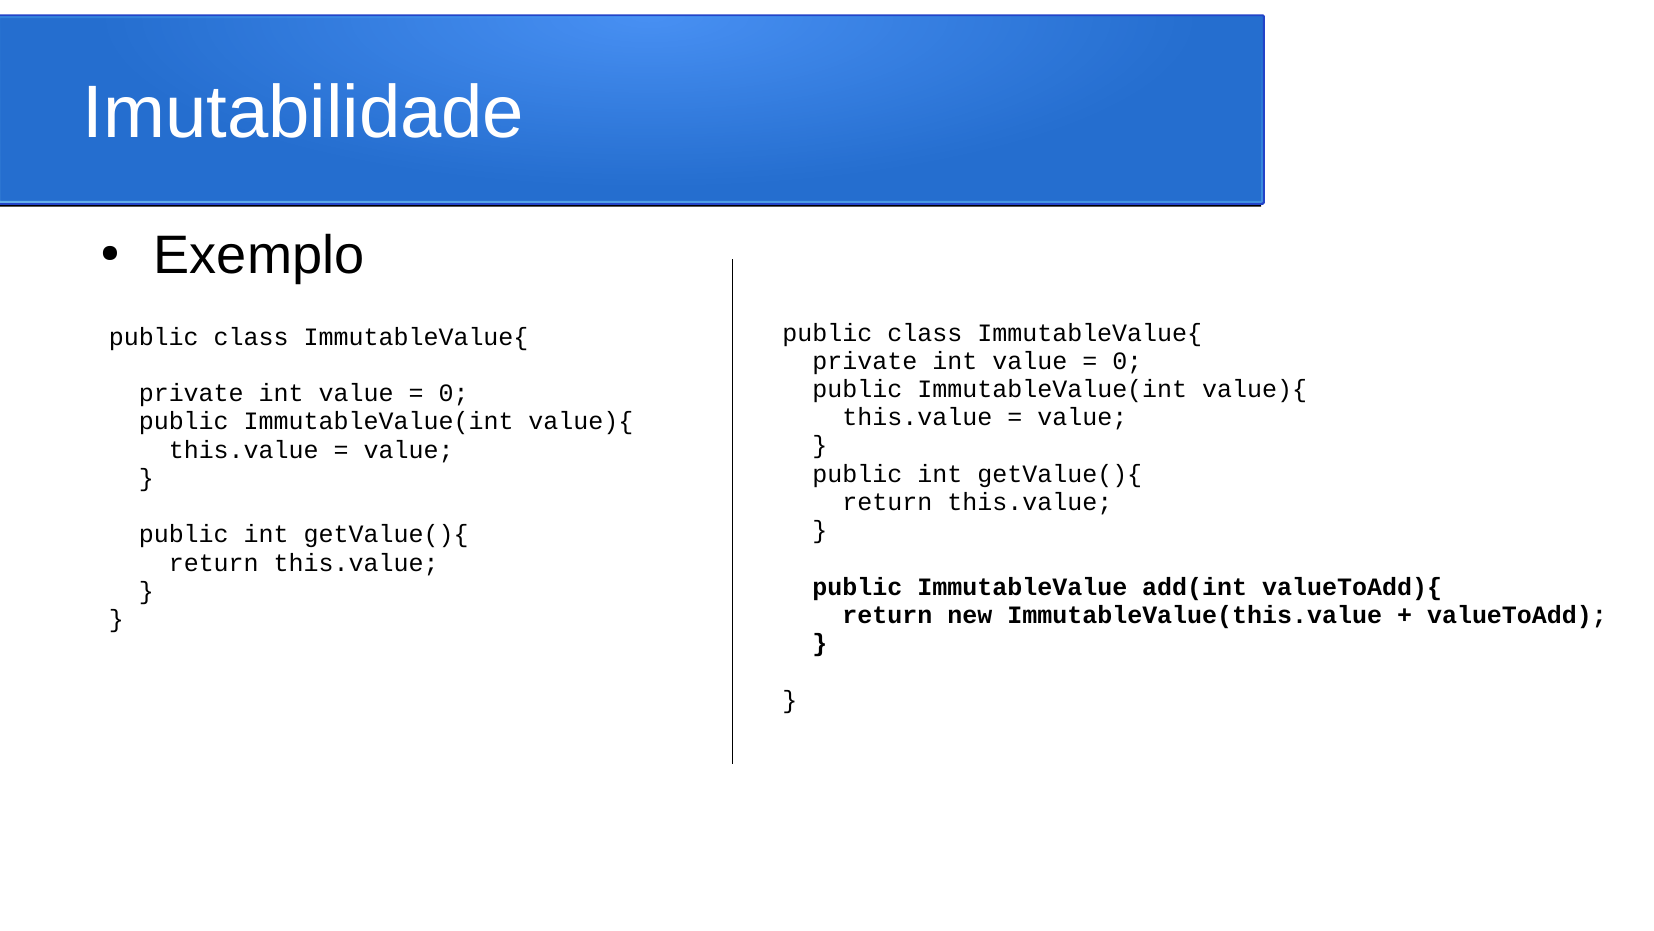

# Imutabilidade
Exemplo
public class ImmutableValue{
 private int value = 0;
 public ImmutableValue(int value){
 this.value = value;
 }
 public int getValue(){
 return this.value;
 }
 public ImmutableValue add(int valueToAdd){
 return new ImmutableValue(this.value + valueToAdd);
 }
}
public class ImmutableValue{
 private int value = 0;
 public ImmutableValue(int value){
 this.value = value;
 }
 public int getValue(){
 return this.value;
 }
}